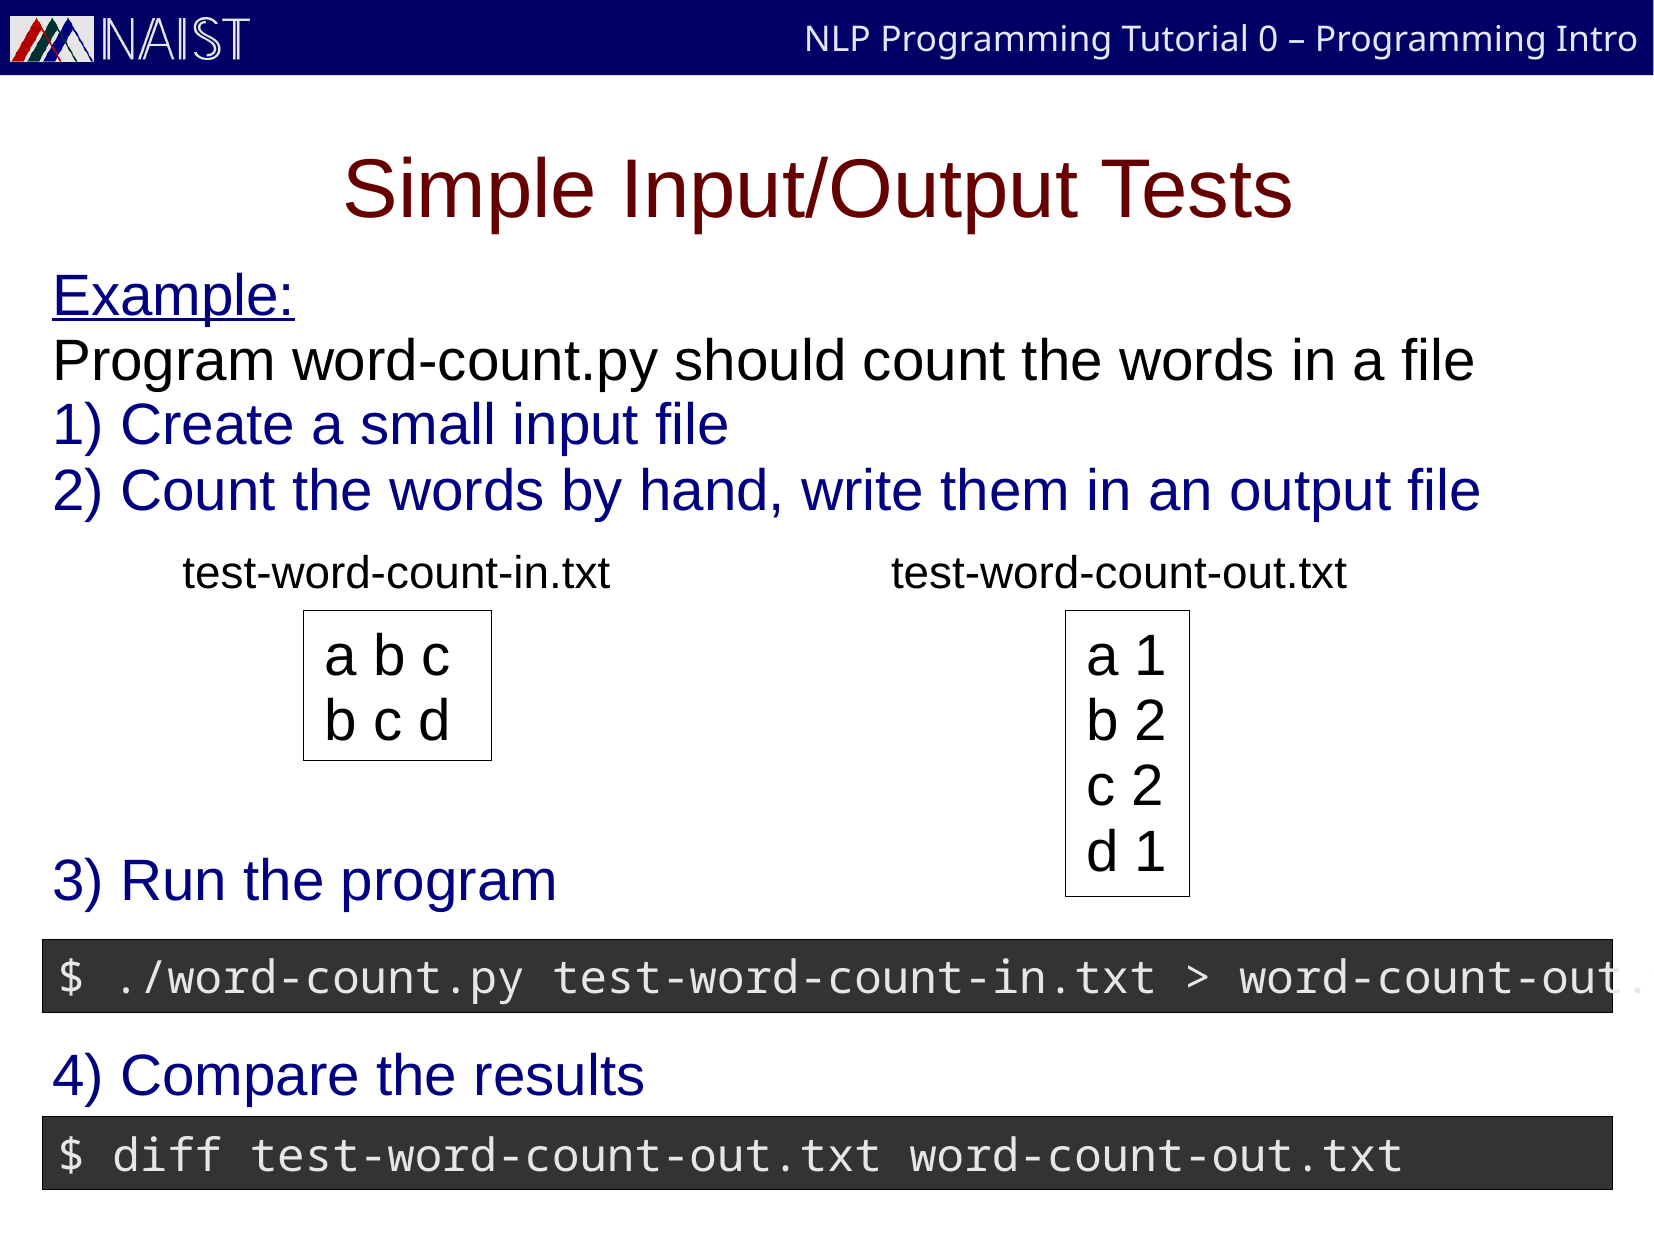

# Simple Input/Output Tests
Example:
Program word-count.py should count the words in a file
1) Create a small input file
2) Count the words by hand, write them in an output file
3) Run the program
4) Compare the results
test-word-count-in.txt
test-word-count-out.txt
a b c
b c d
a 1
b 2
c 2
d 1
$ ./word-count.py test-word-count-in.txt > word-count-out.txt
$ diff test-word-count-out.txt word-count-out.txt
21